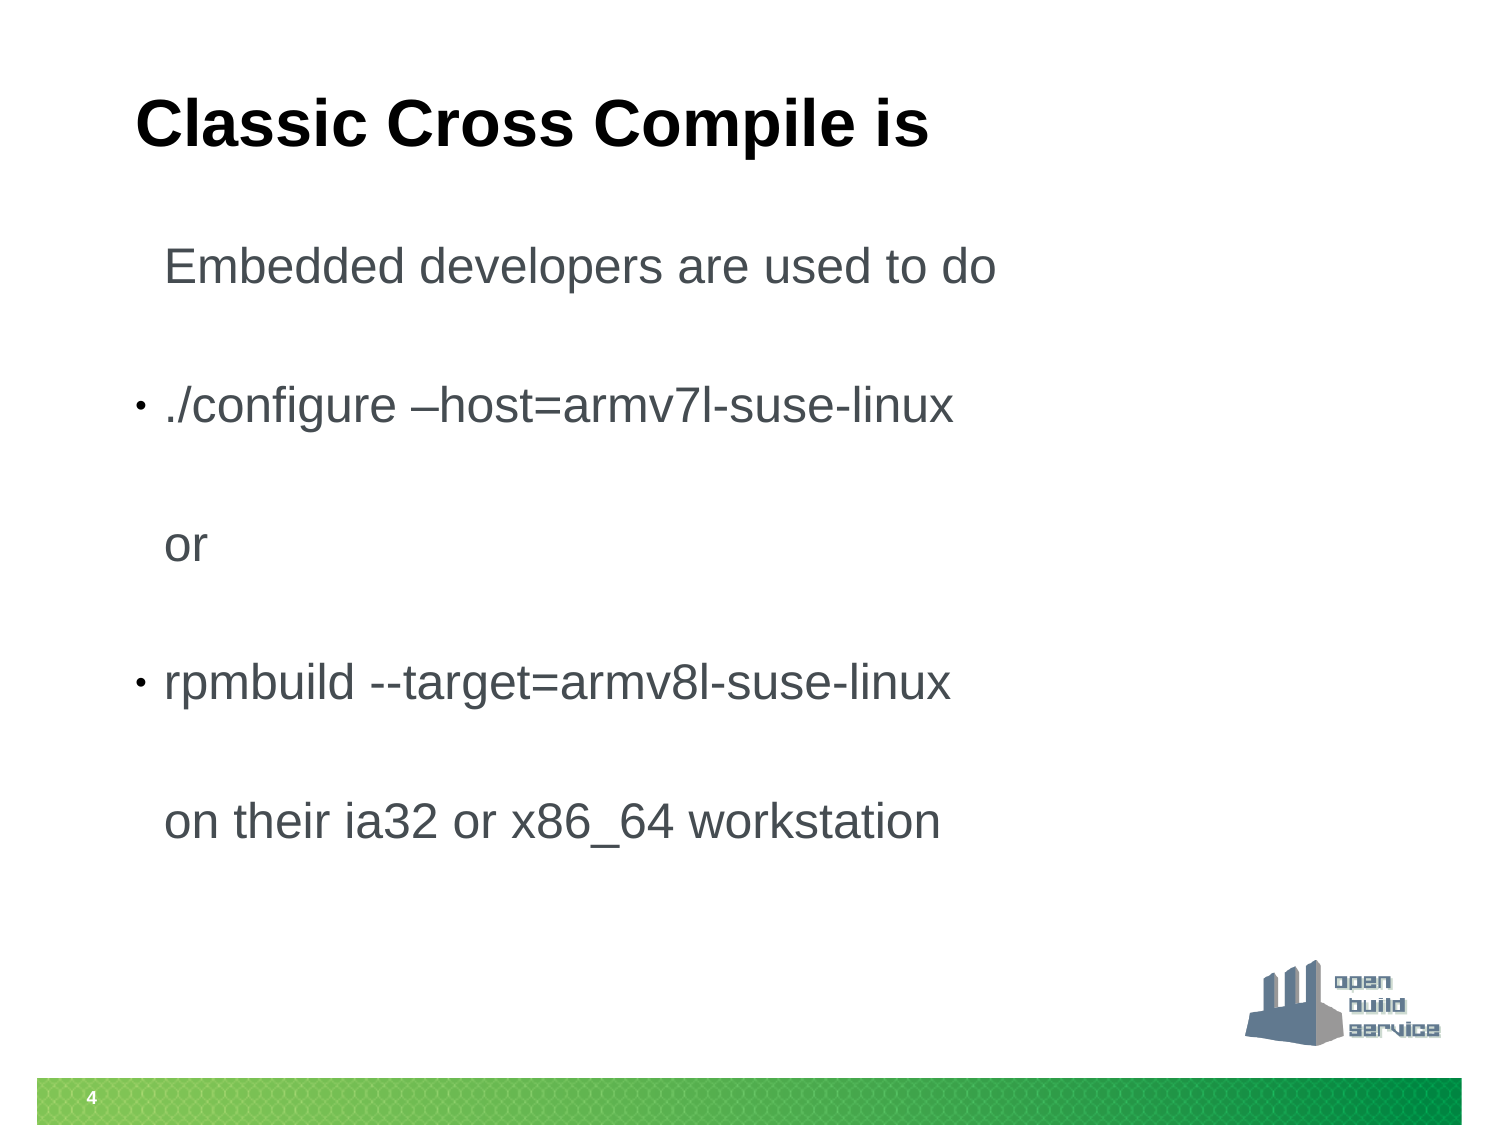

# Classic Cross Compile is
Embedded developers are used to do
./configure –host=armv7l-suse-linux
or
rpmbuild --target=armv8l-suse-linux
on their ia32 or x86_64 workstation